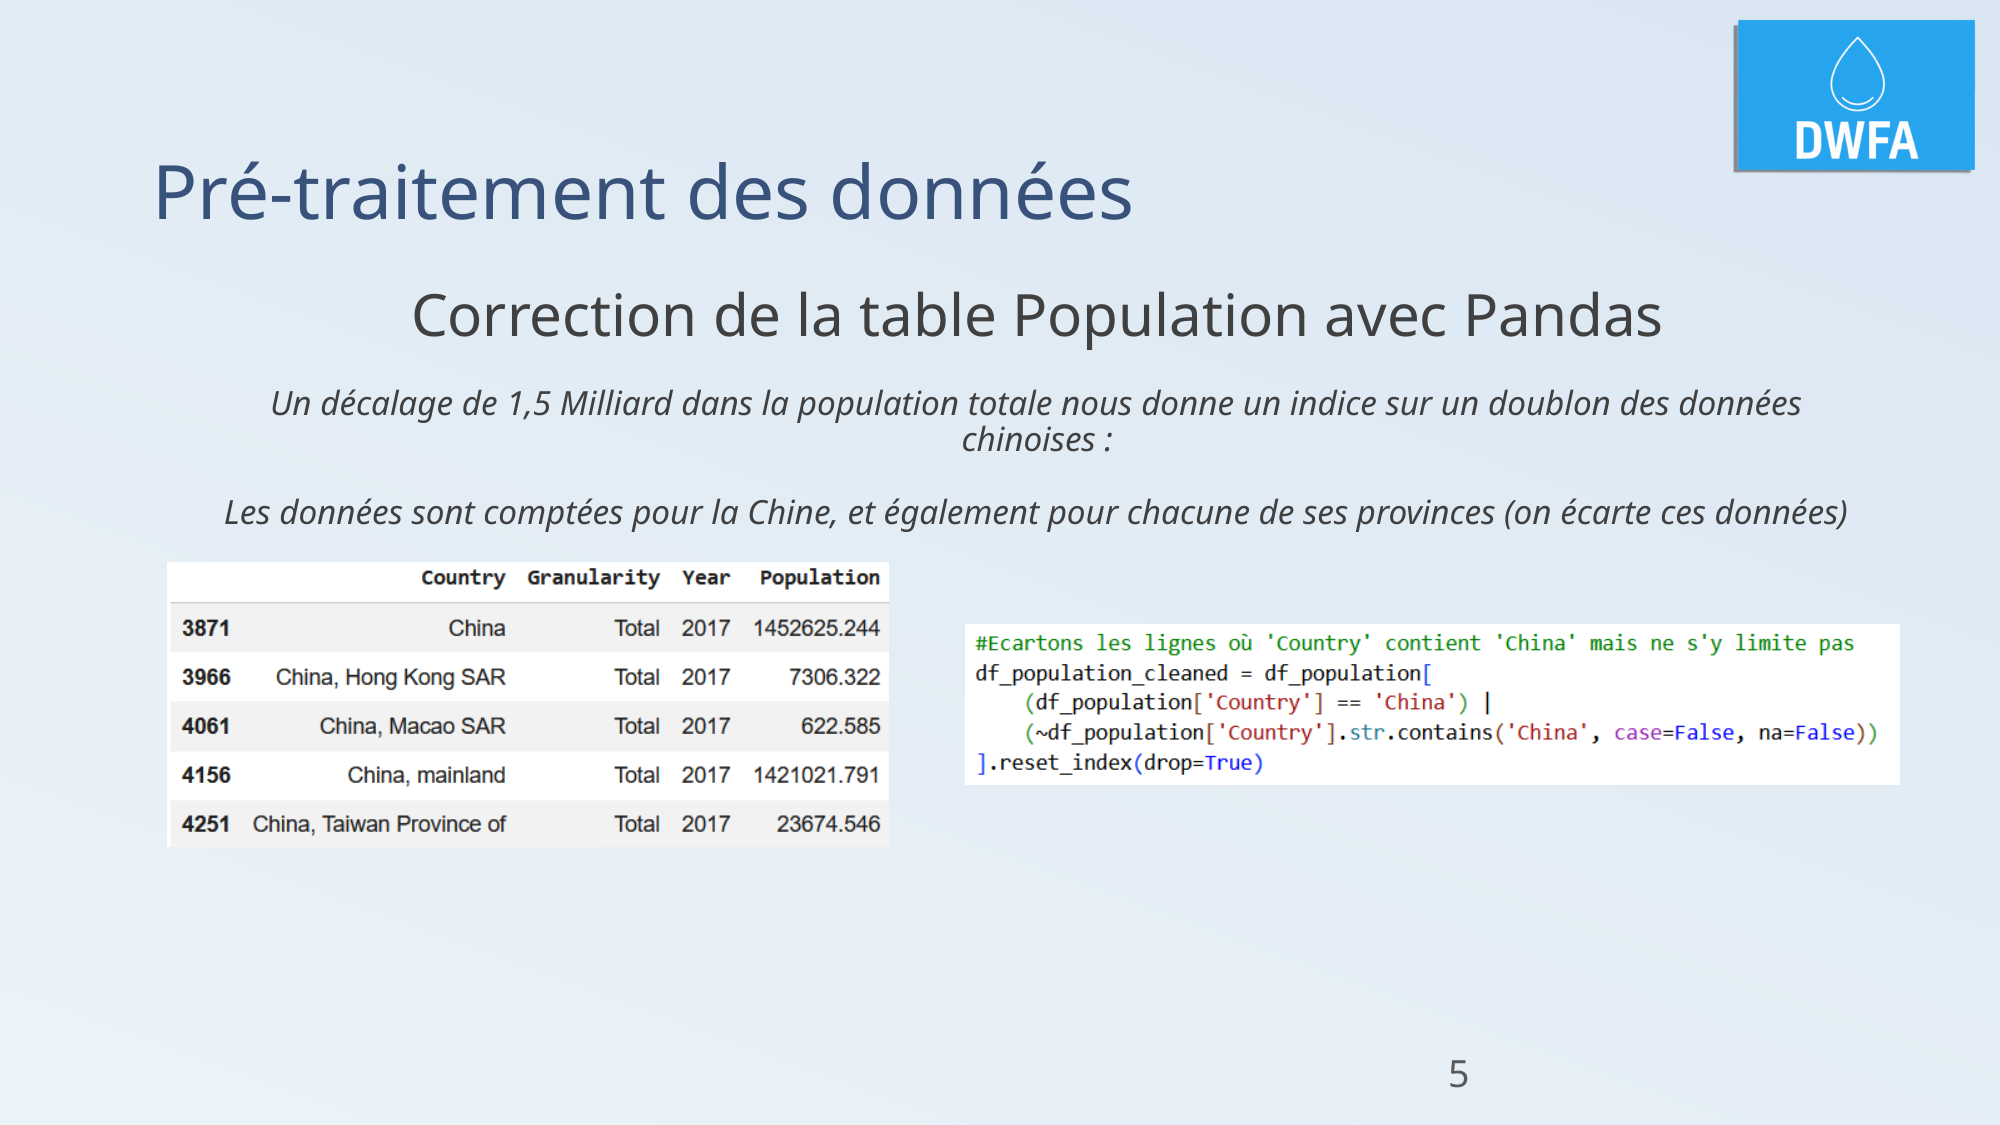

# Pré-traitement des données
Correction de la table Population avec Pandas
Un décalage de 1,5 Milliard dans la population totale nous donne un indice sur un doublon des données chinoises :
Les données sont comptées pour la Chine, et également pour chacune de ses provinces (on écarte ces données)